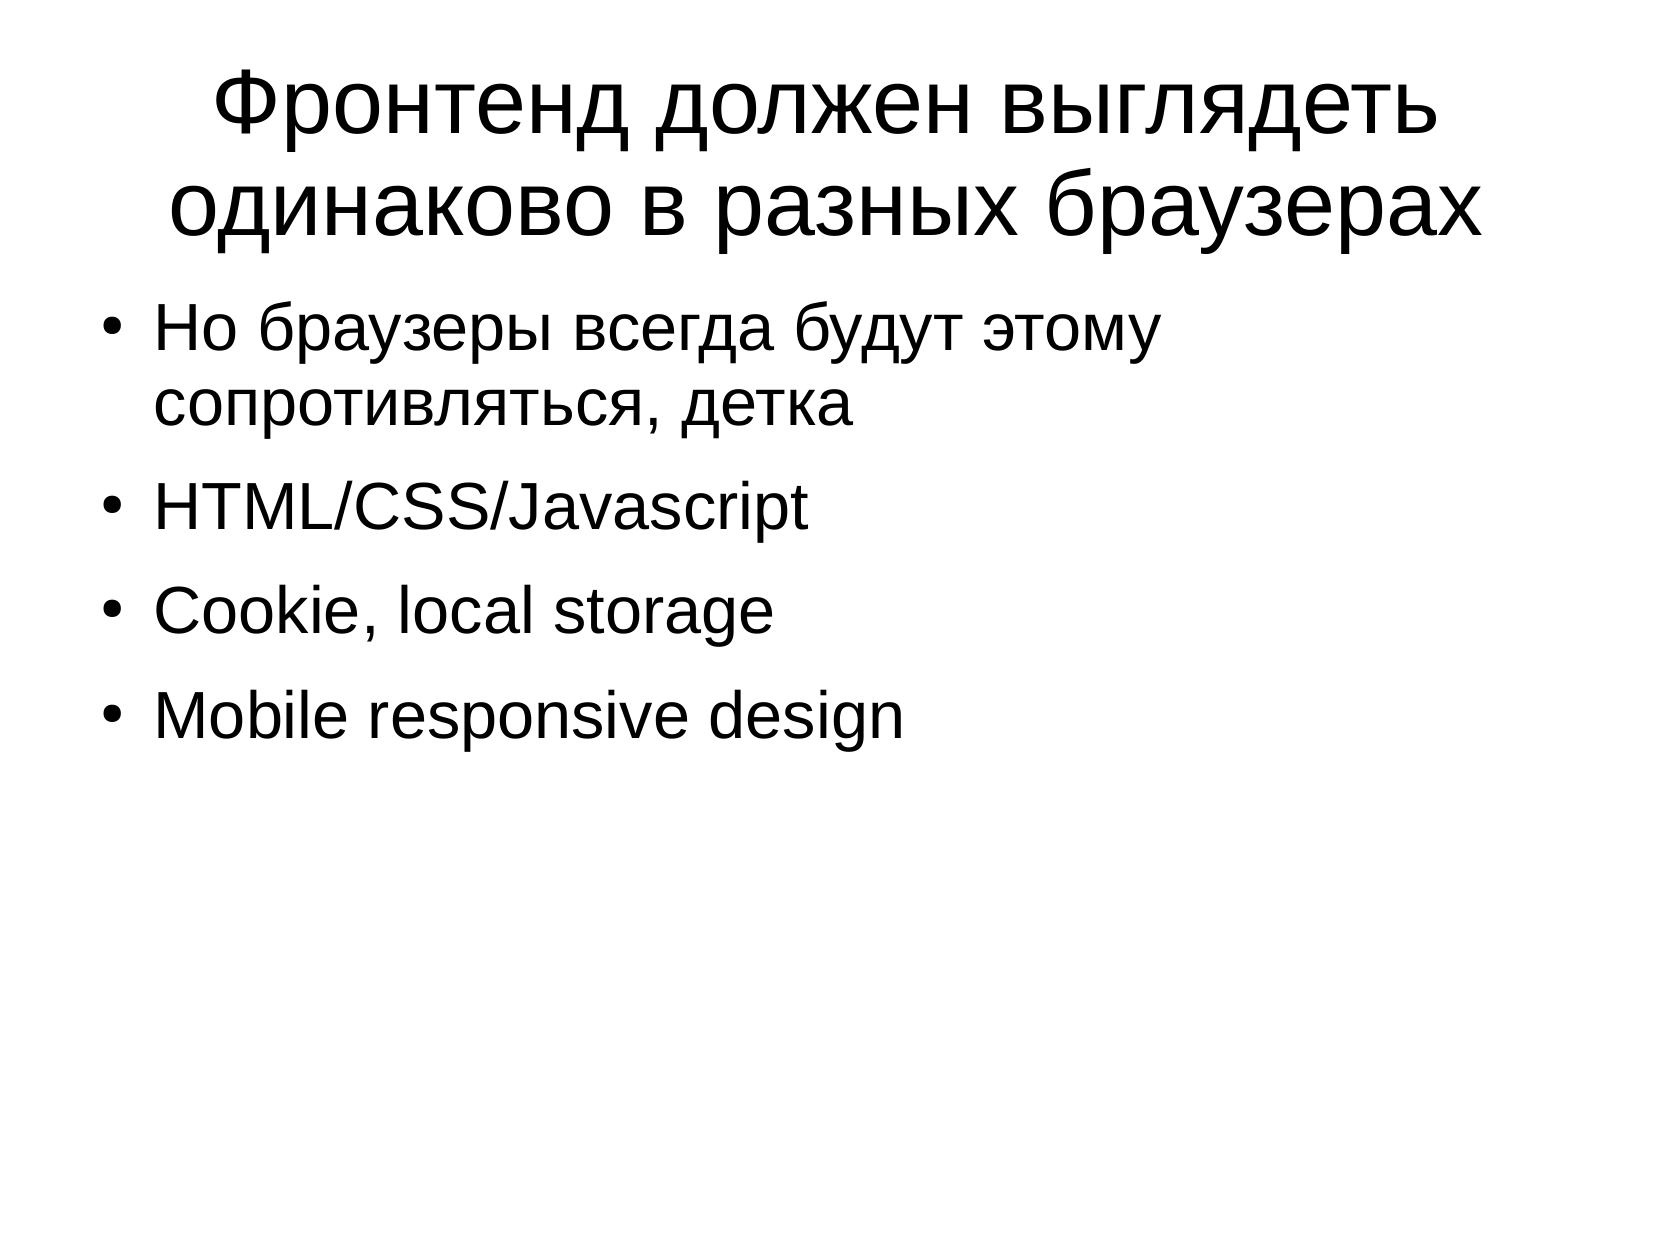

# Фронтенд должен выглядеть одинаково в разных браузерах
Но браузеры всегда будут этому сопротивляться, детка
HTML/CSS/Javascript
Cookie, local storage
Mobile responsive design